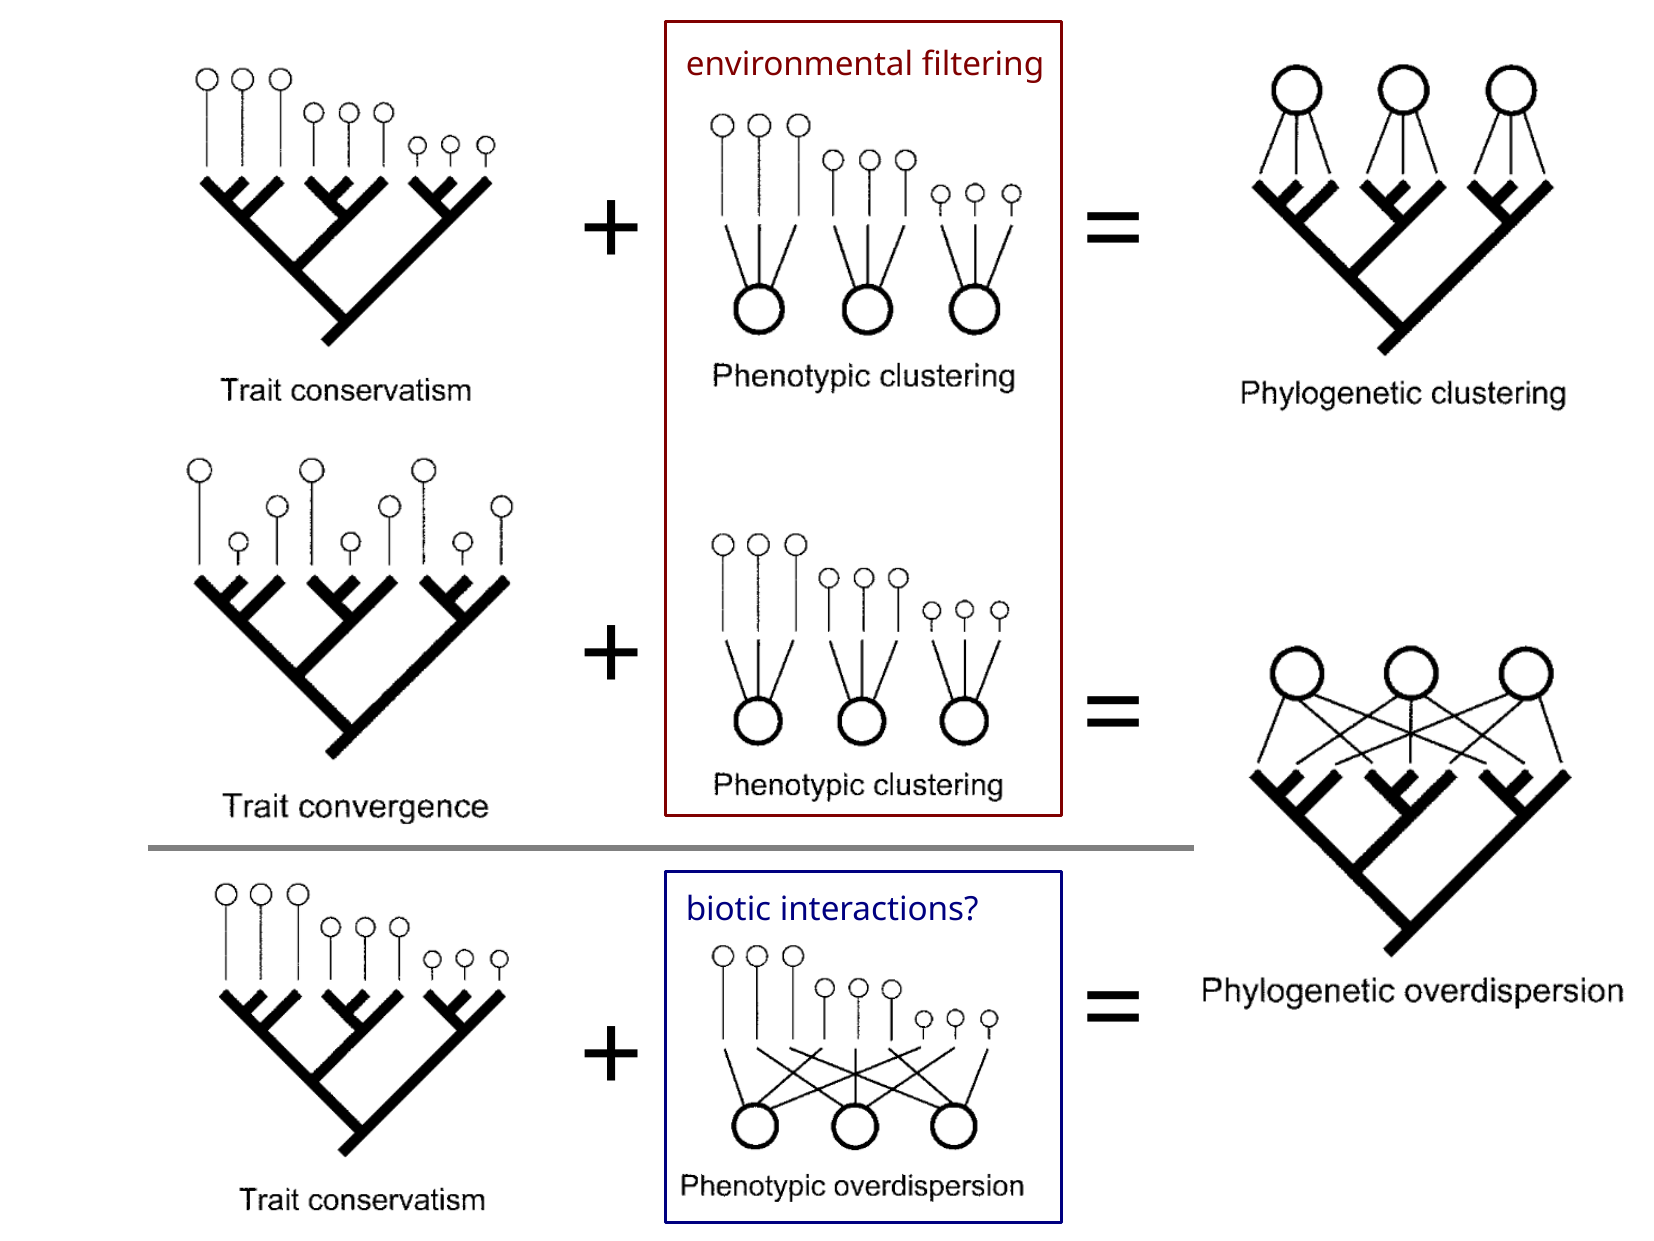

environmental filtering
+
=
+
=
biotic interactions?
=
+